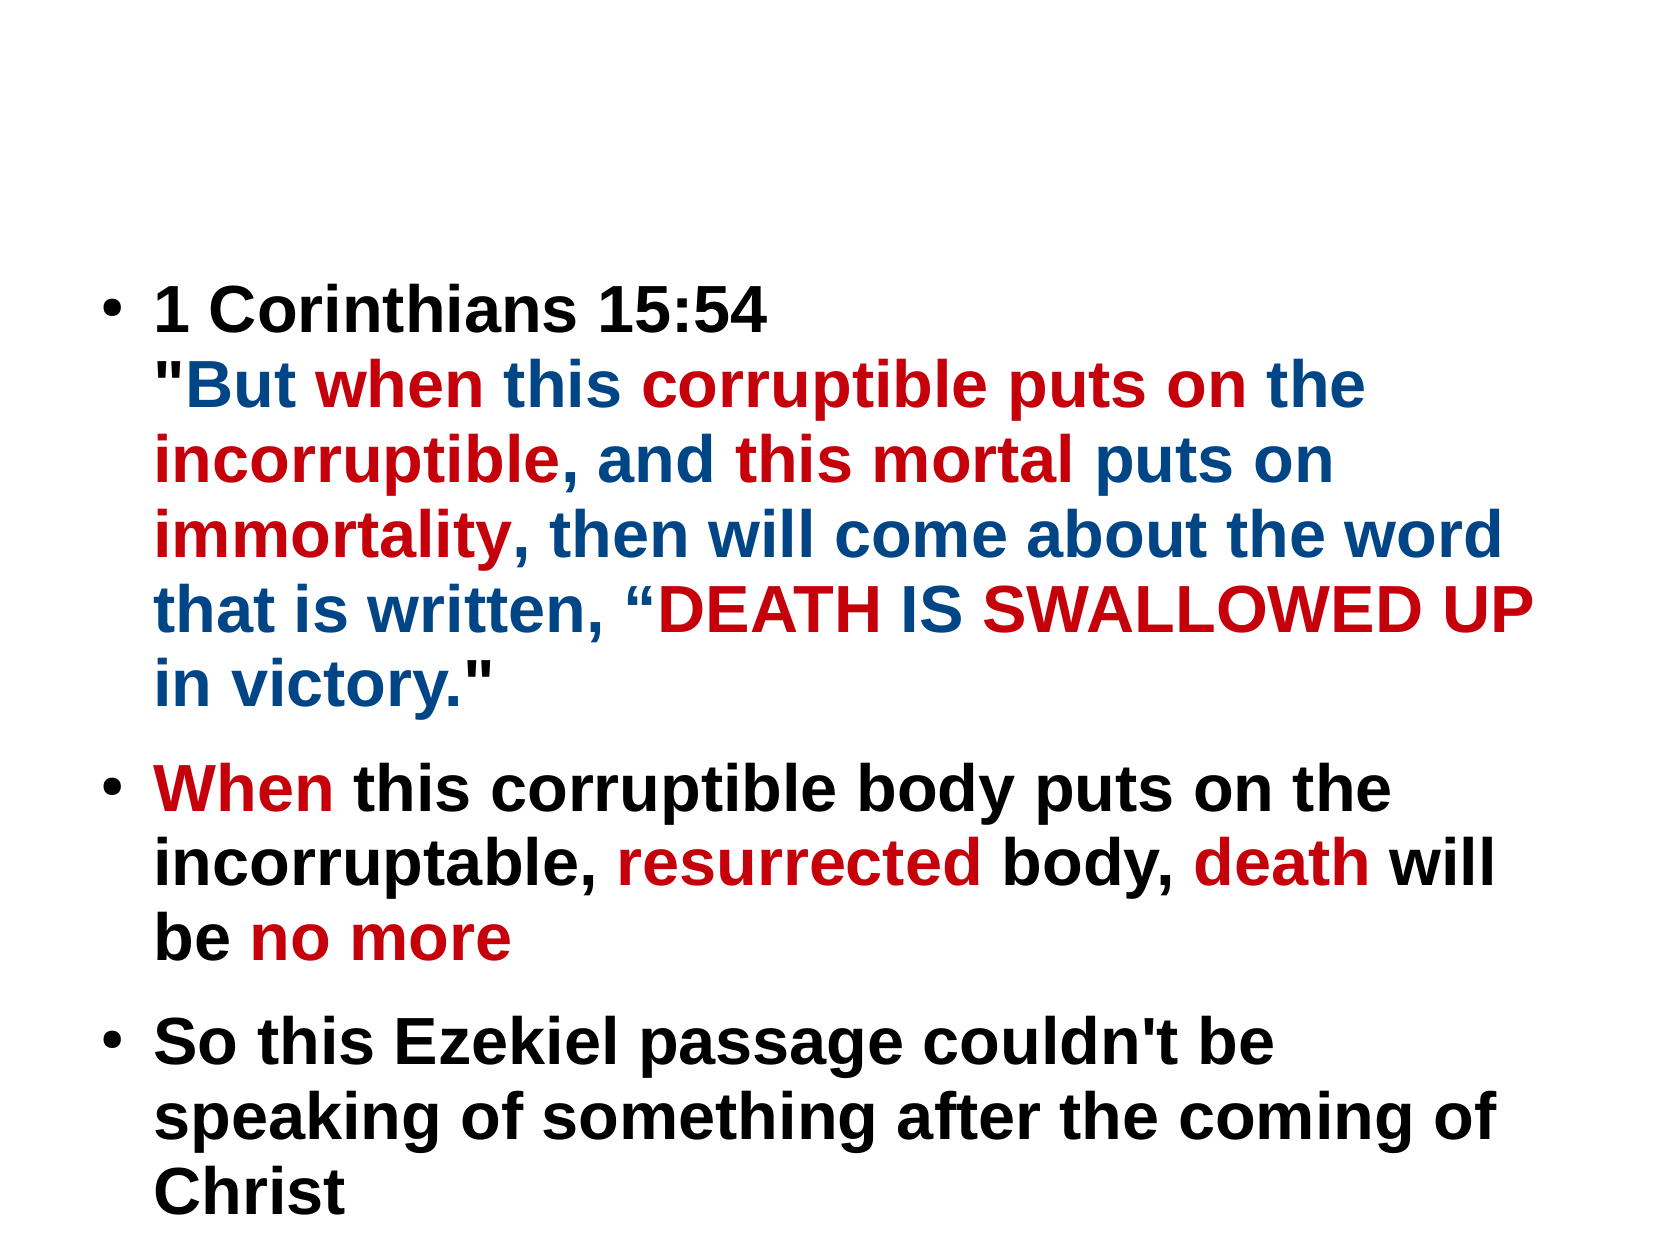

#
1 Corinthians 15:54
"But when this corruptible puts on the incorruptible, and this mortal puts on immortality, then will come about the word that is written, “DEATH IS SWALLOWED UP in victory."
When this corruptible body puts on the incorruptable, resurrected body, death will be no more
So this Ezekiel passage couldn't be speaking of something after the coming of Christ